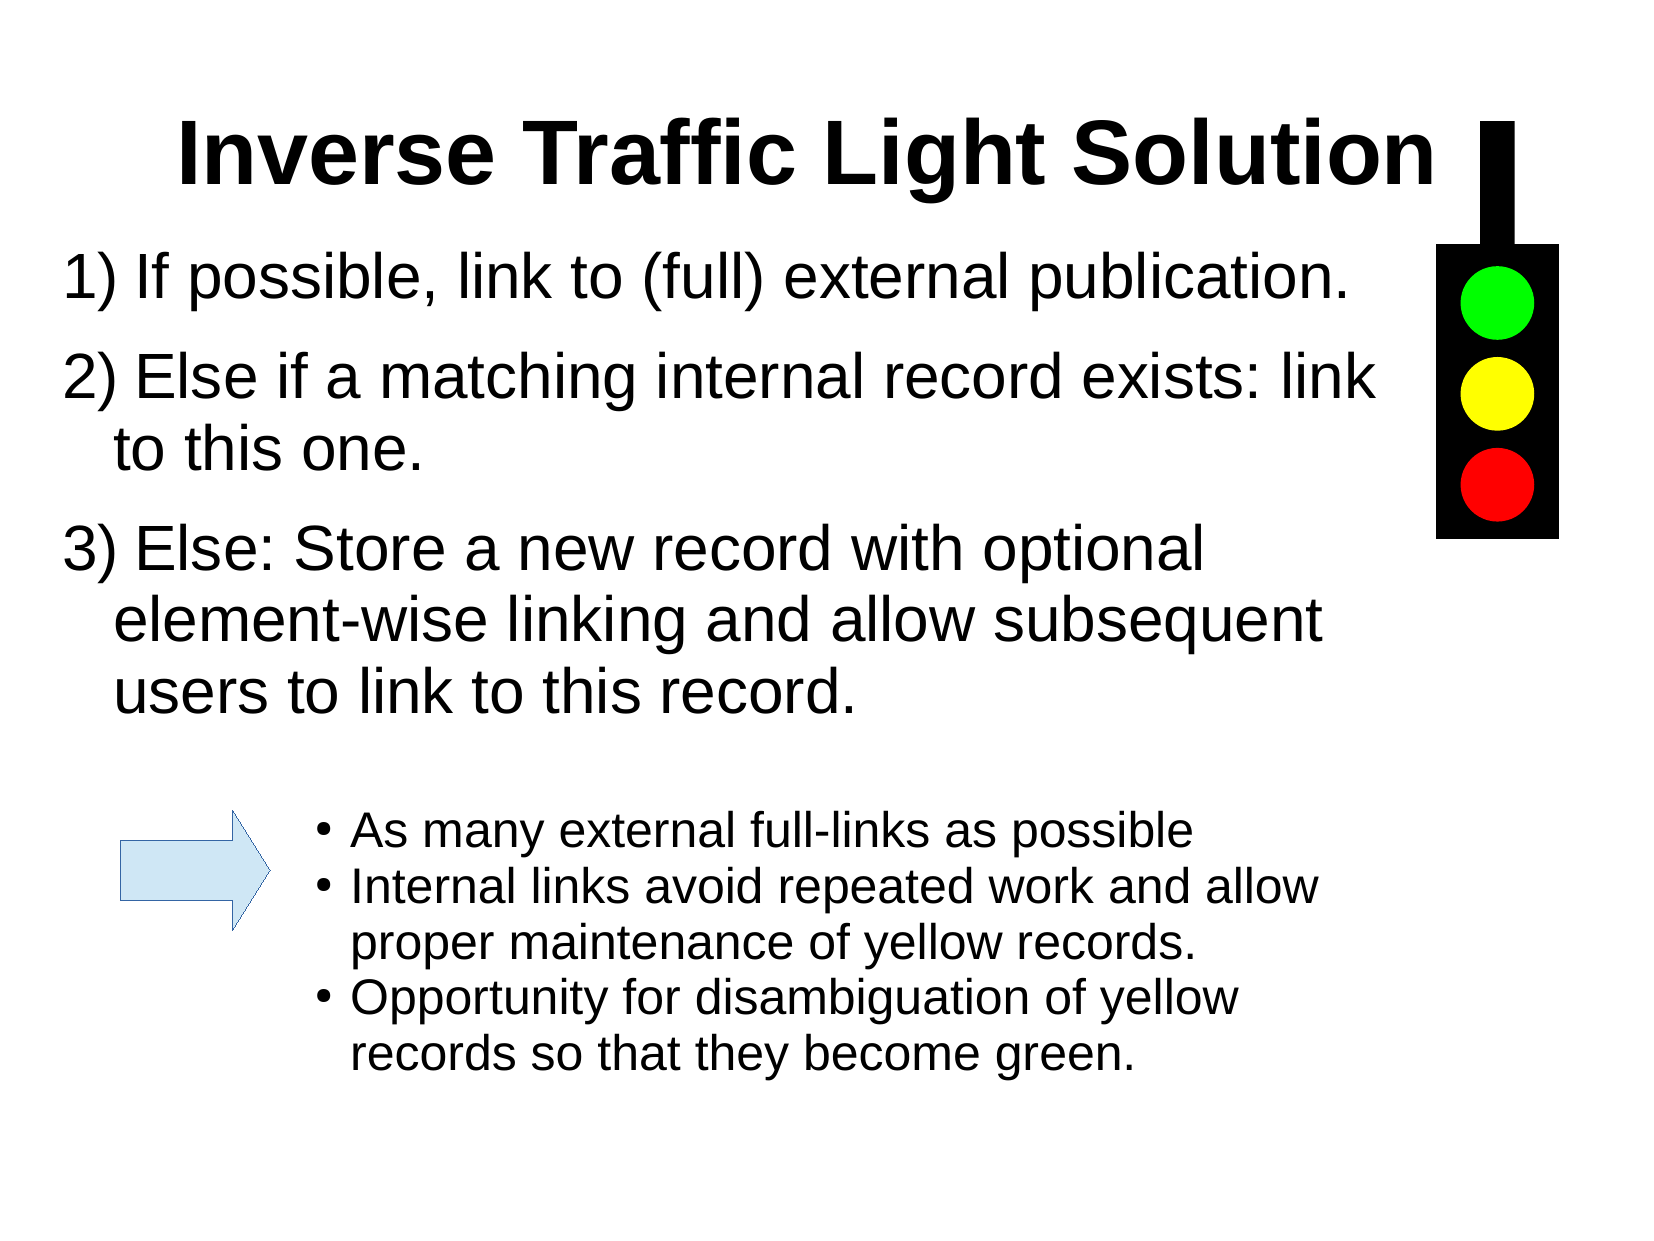

# Inverse Traffic Light Solution
 If possible, link to (full) external publication.
 Else if a matching internal record exists: link to this one.
 Else: Store a new record with optional element-wise linking and allow subsequent users to link to this record.
As many external full-links as possible
Internal links avoid repeated work and allow proper maintenance of yellow records.
Opportunity for disambiguation of yellow records so that they become green.